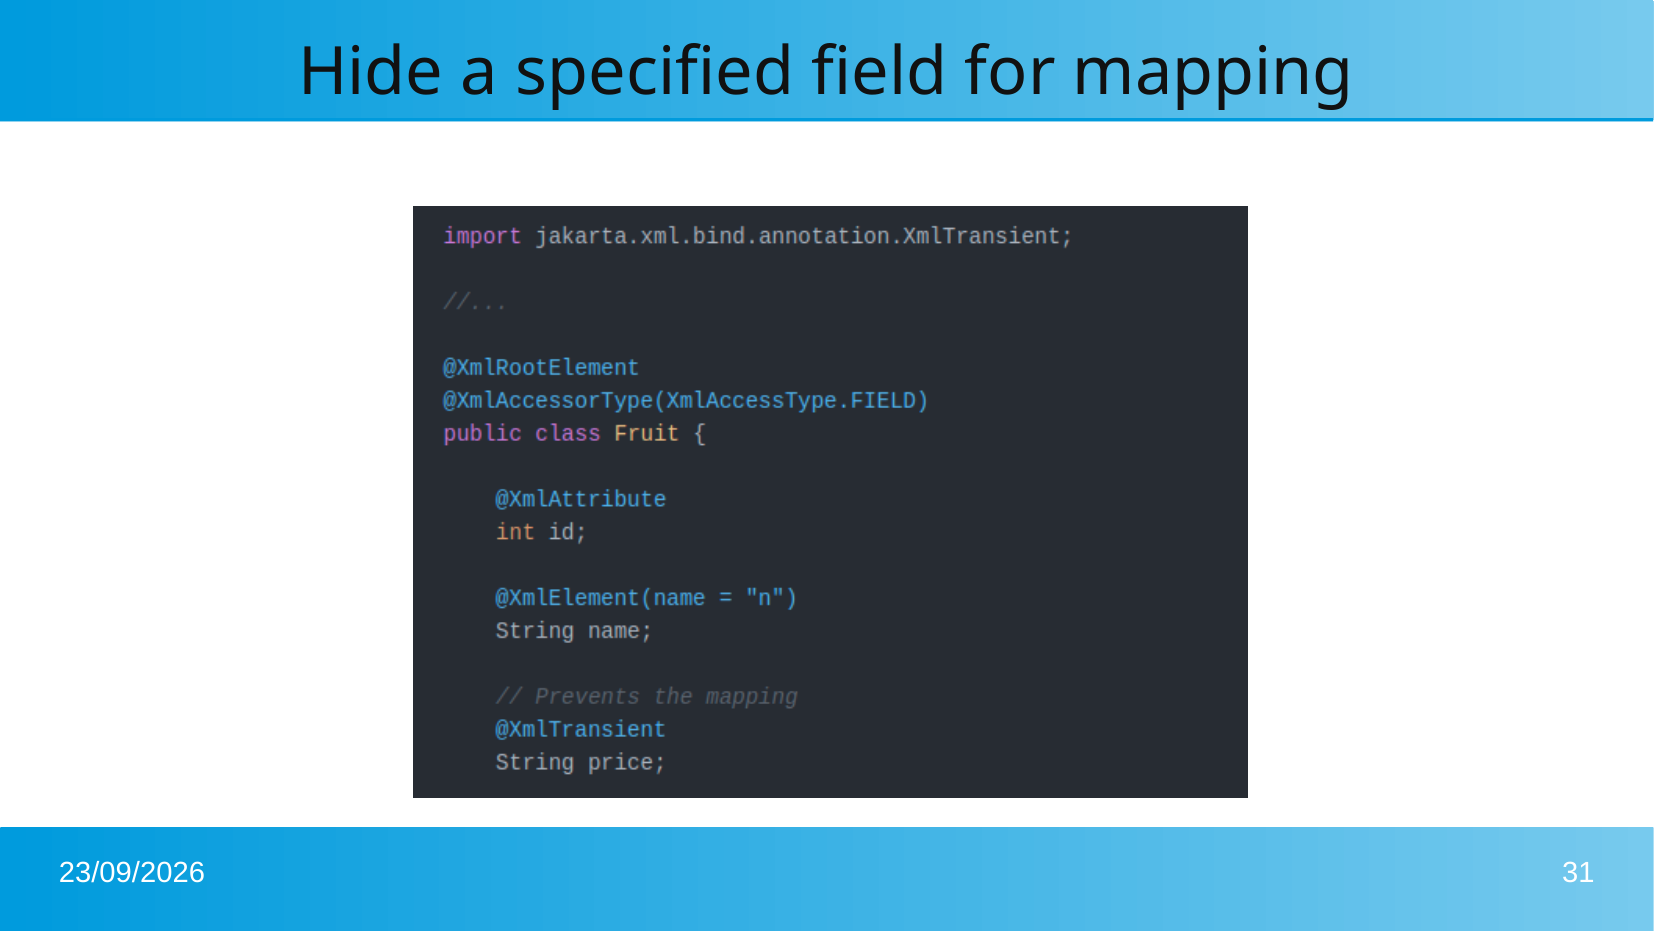

# Hide a specified field for mapping
31